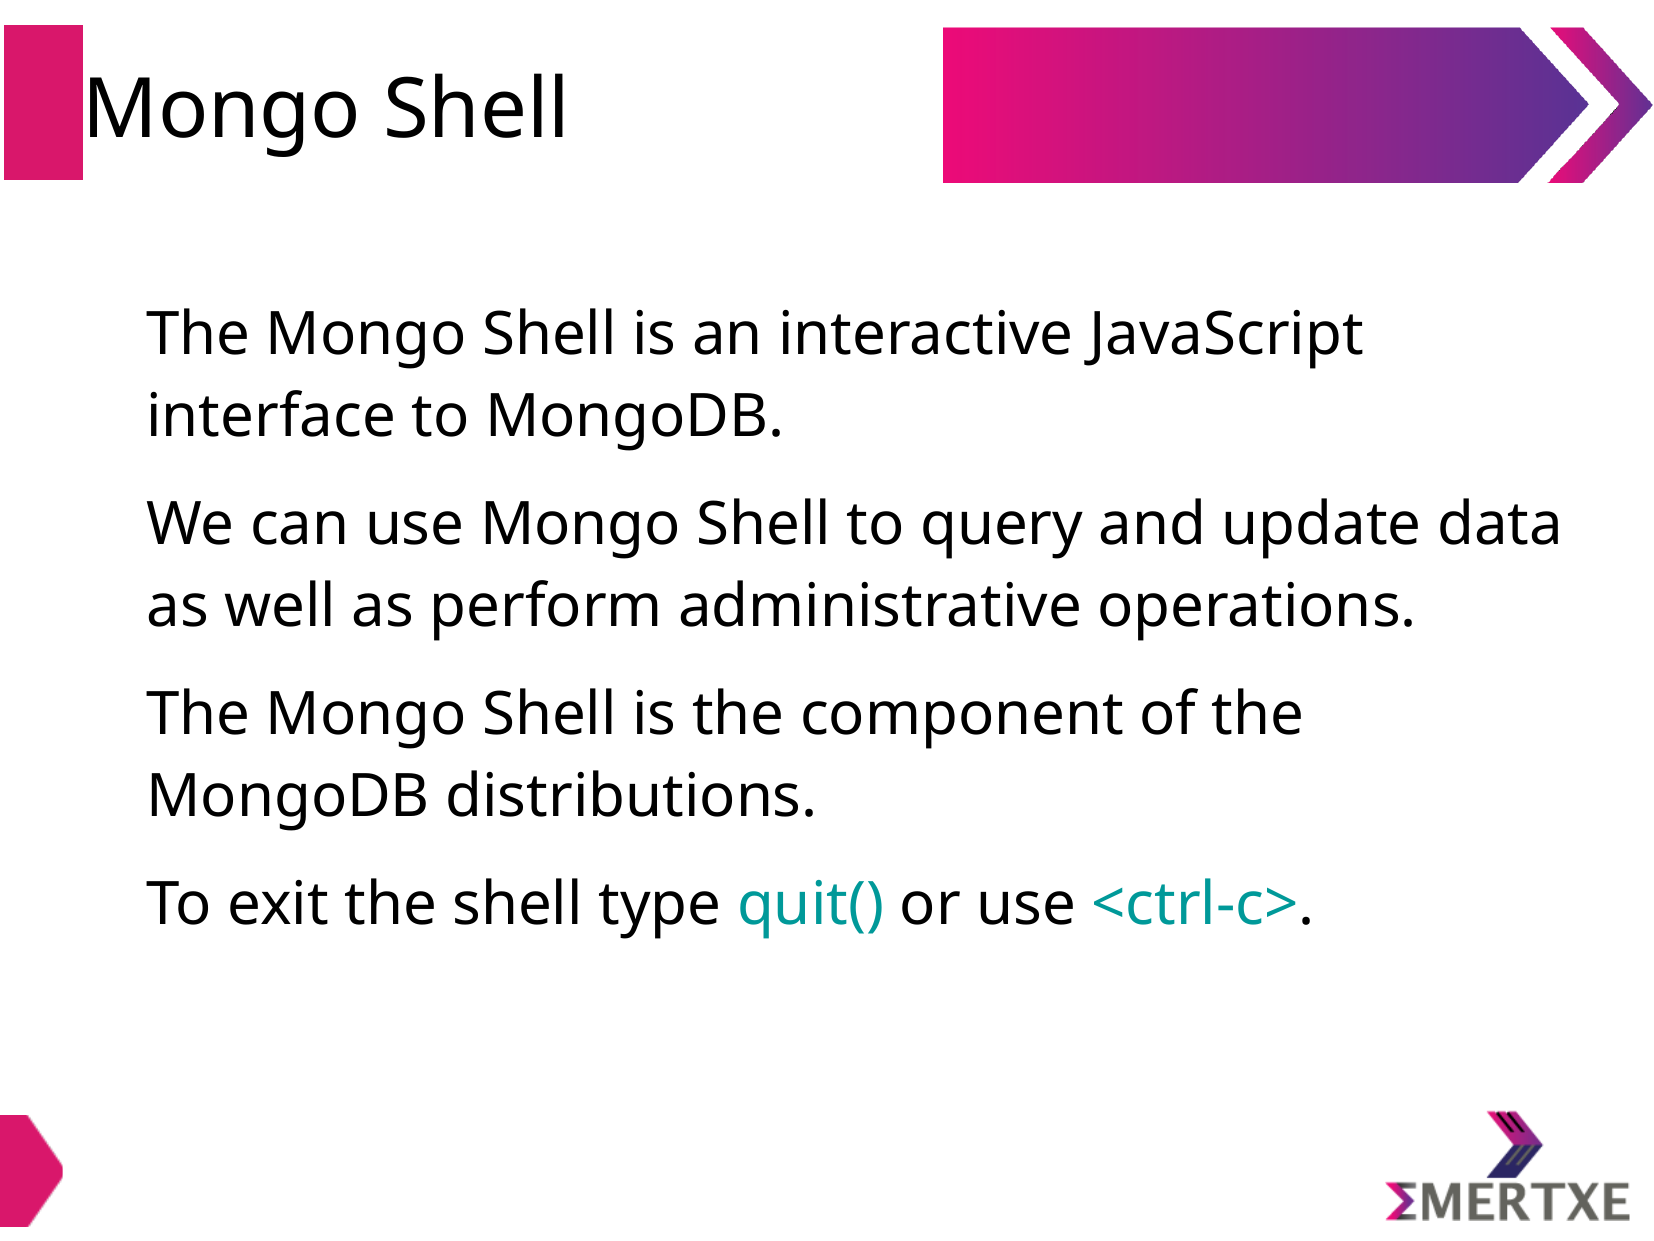

# Mongo Shell
The Mongo Shell is an interactive JavaScript interface to MongoDB.
We can use Mongo Shell to query and update data as well as perform administrative operations.
The Mongo Shell is the component of the MongoDB distributions.
To exit the shell type quit() or use <ctrl-c>.